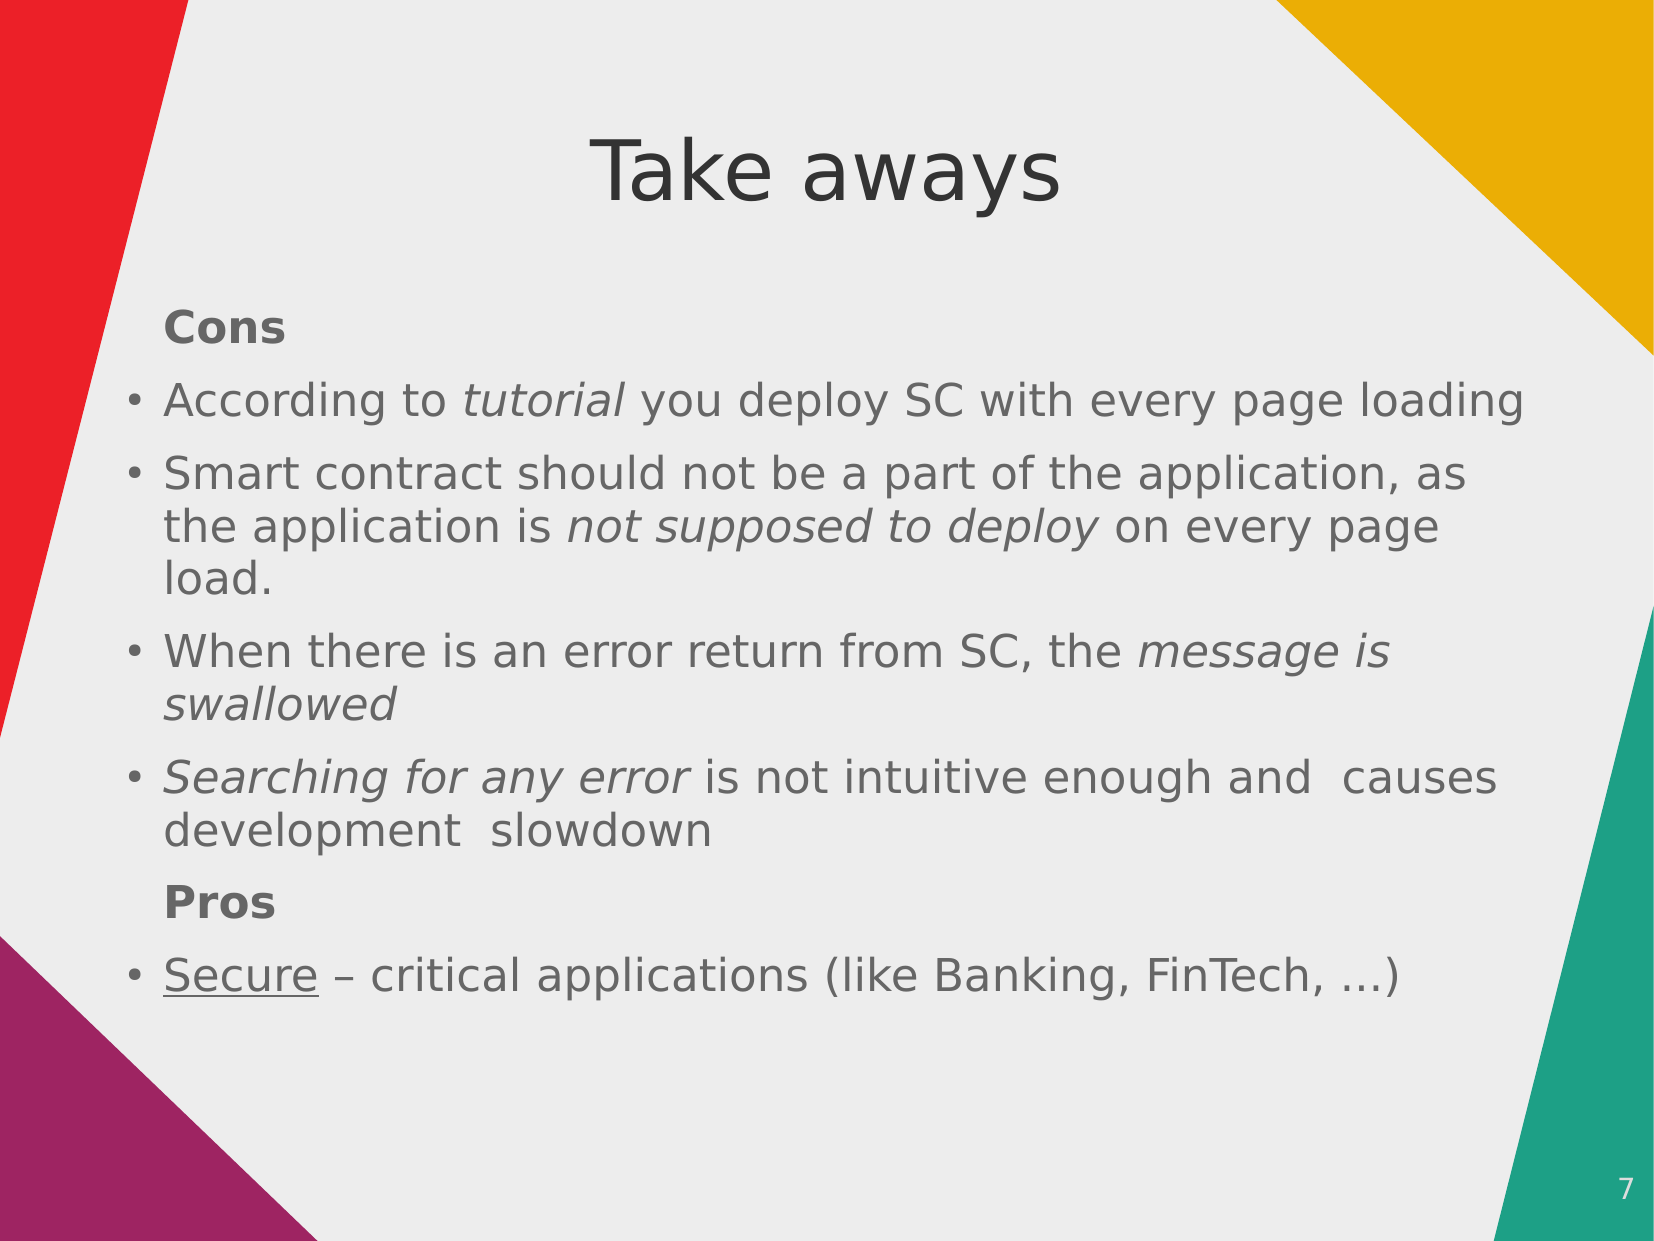

# Take aways
Cons
According to tutorial you deploy SC with every page loading
Smart contract should not be a part of the application, as the application is not supposed to deploy on every page load.
When there is an error return from SC, the message is swallowed
Searching for any error is not intuitive enough and causes development slowdown
Pros
Secure – critical applications (like Banking, FinTech, ...)
7